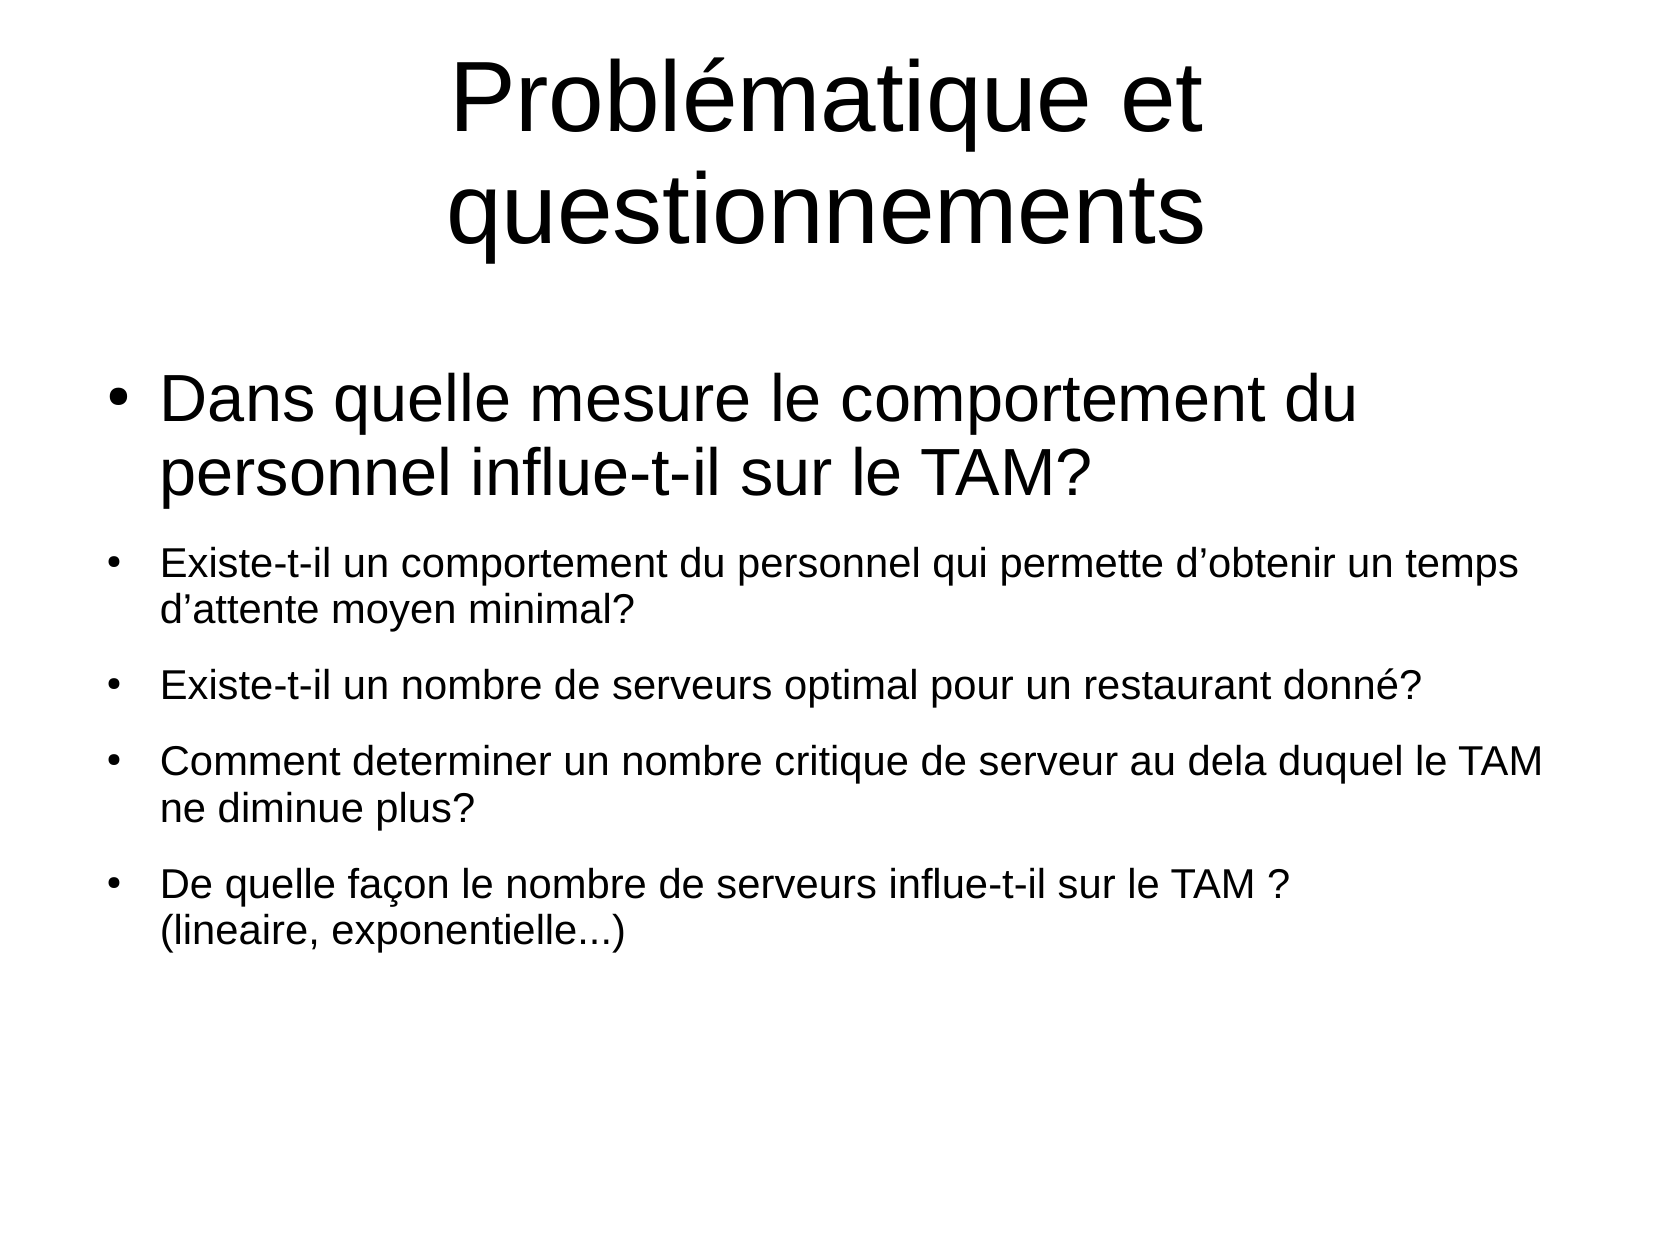

# Problématique et questionnements
Dans quelle mesure le comportement du personnel influe-t-il sur le TAM?
Existe-t-il un comportement du personnel qui permette d’obtenir un temps d’attente moyen minimal?
Existe-t-il un nombre de serveurs optimal pour un restaurant donné?
Comment determiner un nombre critique de serveur au dela duquel le TAM ne diminue plus?
De quelle façon le nombre de serveurs influe-t-il sur le TAM ? (lineaire, exponentielle...)